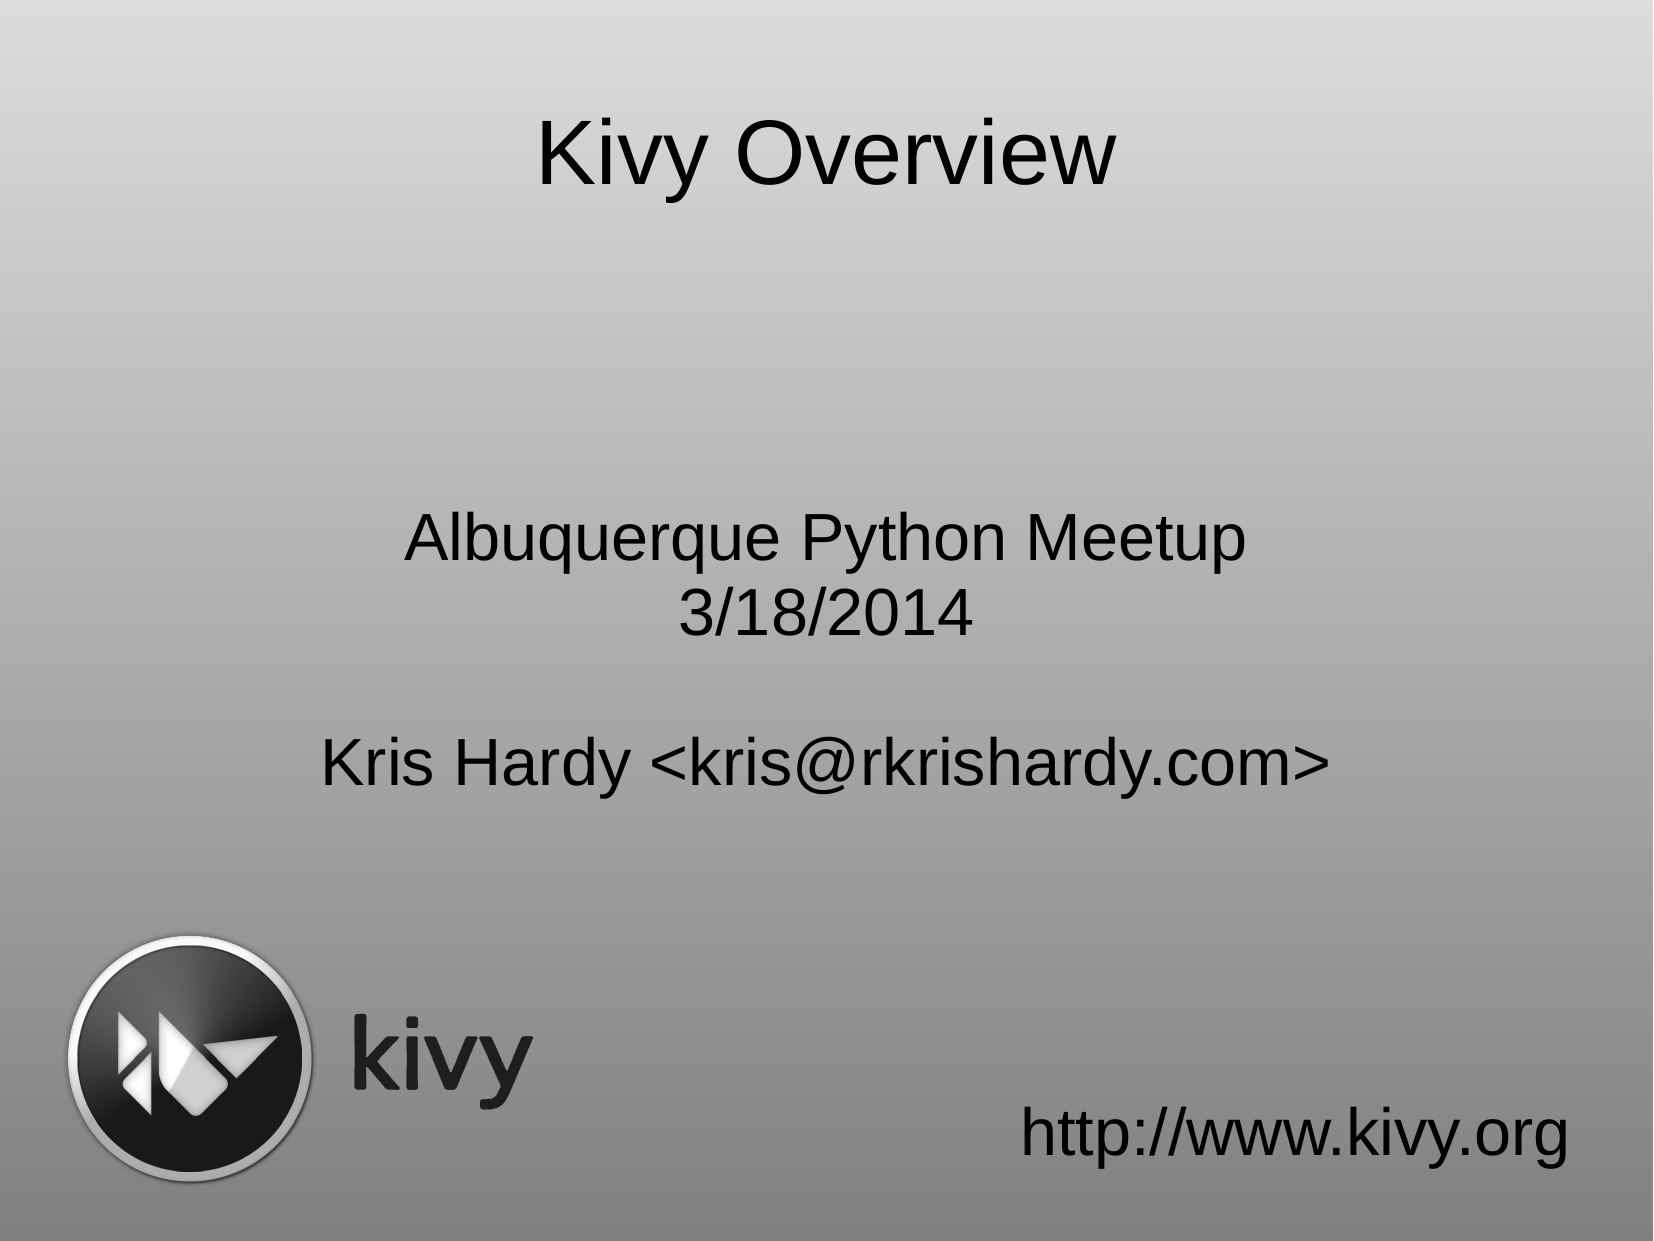

# Kivy Overview
Albuquerque Python Meetup
3/18/2014
Kris Hardy <kris@rkrishardy.com>
http://www.kivy.org